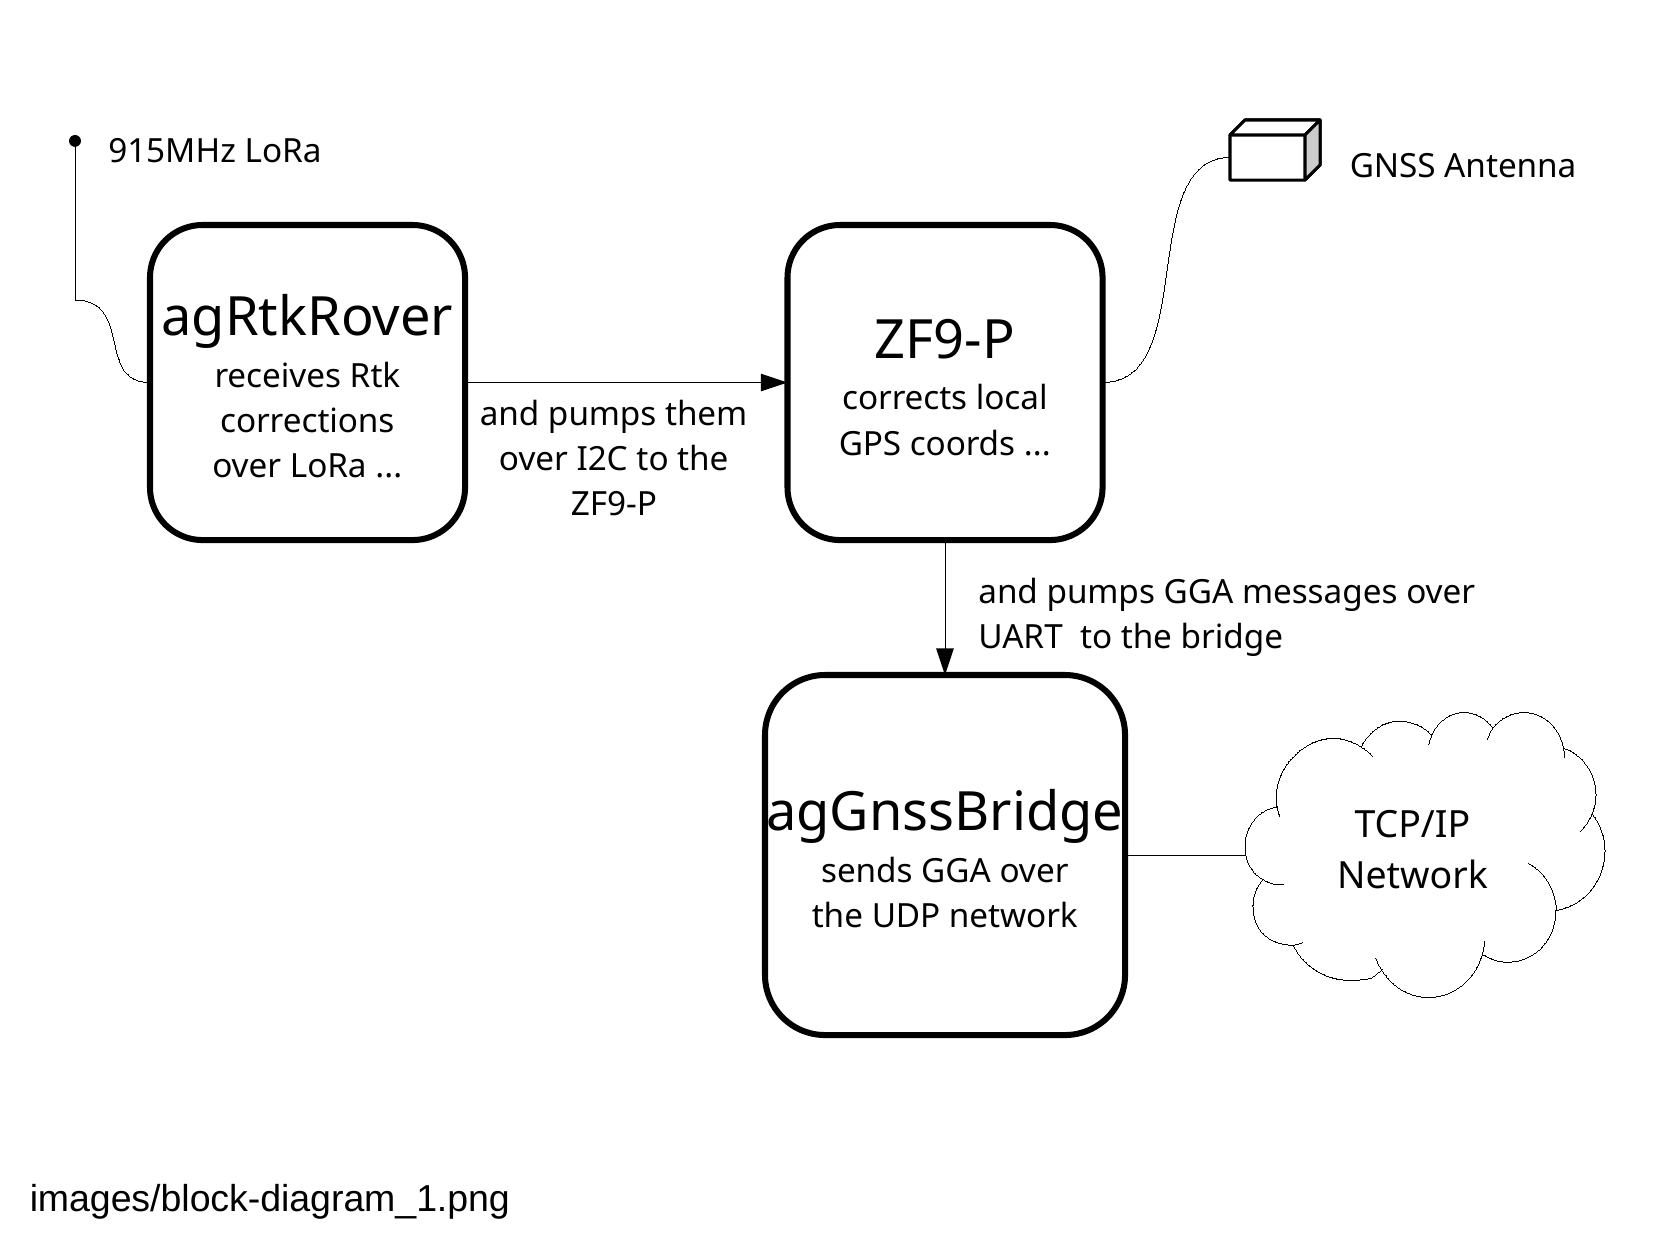

915MHz LoRa
GNSS Antenna
agRtkRover
receives Rtk
corrections
over LoRa ...
ZF9-P
corrects local
GPS coords ...
and pumps them over I2C to the ZF9-P
and pumps GGA messages over UART to the bridge
agGnssBridge
sends GGA over
the UDP network
TCP/IP
Network
images/block-diagram_1.png